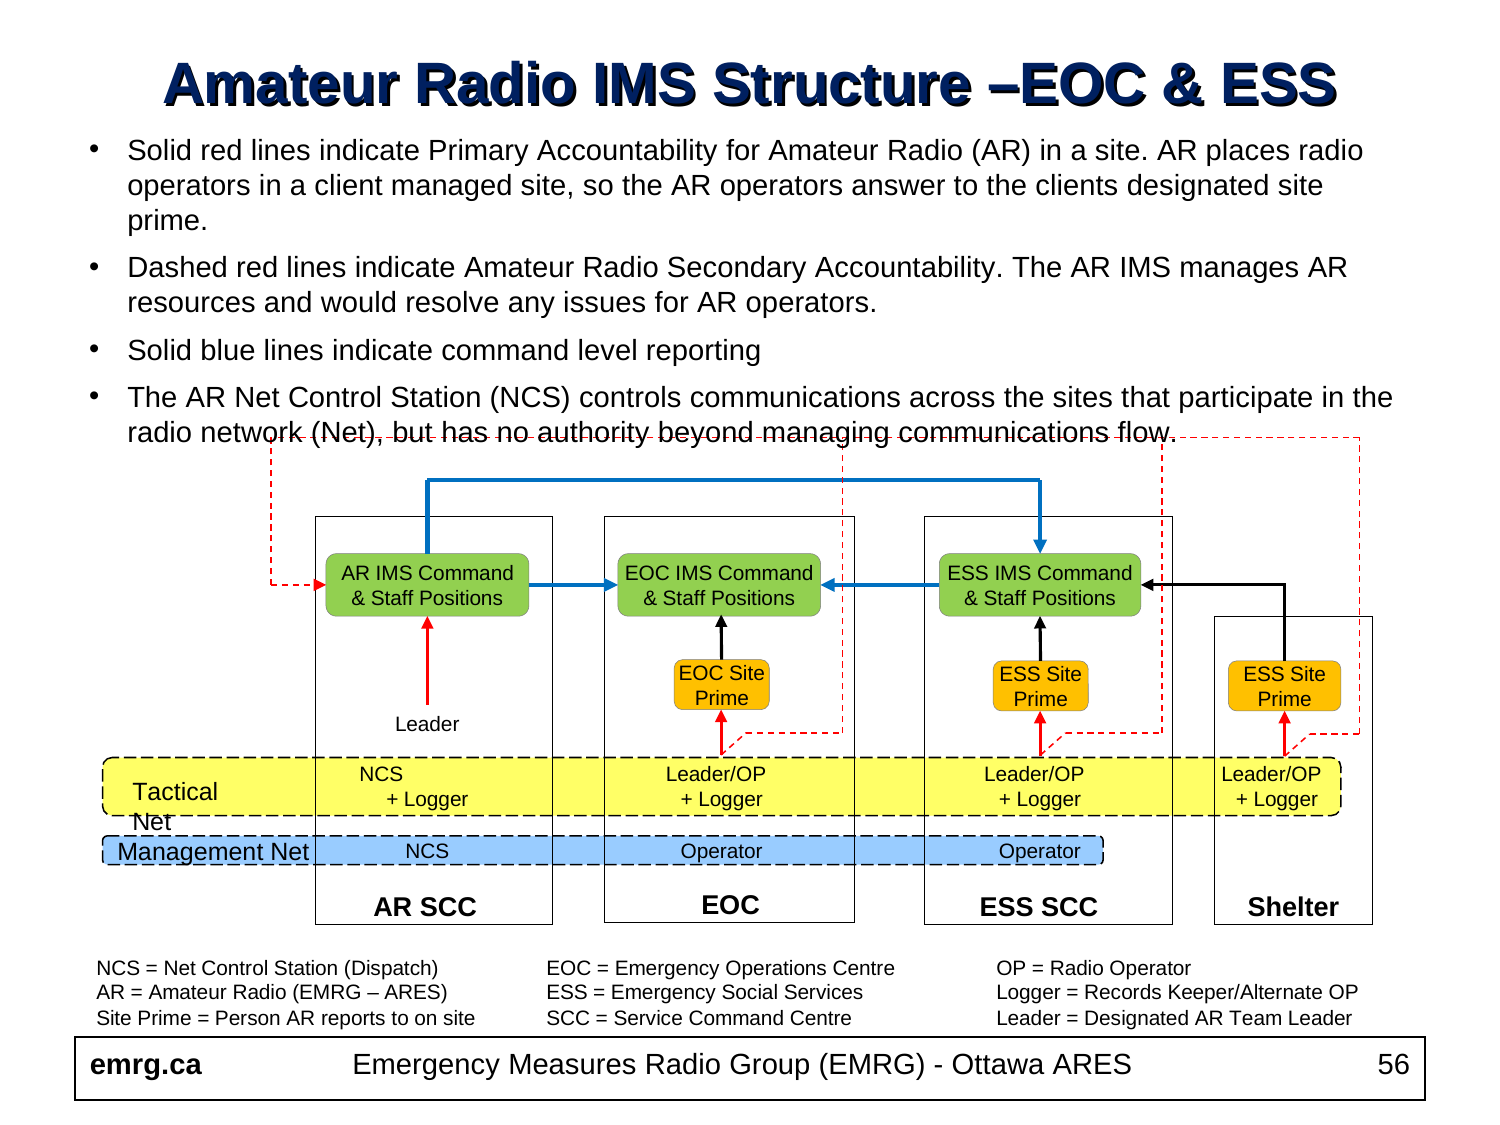

Amateur Radio IMS Structure –EOC & ESS
Solid red lines indicate Primary Accountability for Amateur Radio (AR) in a site. AR places radio operators in a client managed site, so the AR operators answer to the clients designated site prime.
Dashed red lines indicate Amateur Radio Secondary Accountability. The AR IMS manages AR resources and would resolve any issues for AR operators.
Solid blue lines indicate command level reporting
The AR Net Control Station (NCS) controls communications across the sites that participate in the radio network (Net), but has no authority beyond managing communications flow.
AR IMS Command
& Staff Positions
EOC IMS Command
& Staff Positions
ESS IMS Command & Staff Positions
EOC Site Prime
ESS Site Prime
ESS Site Prime
Leader
NCS + Logger
NCS
Leader/OP + Logger
Operator
Leader/OP + Logger
Operator
Leader/OP + Logger
Tactical Net
Management Net
EOC
AR SCC
ESS SCC
Shelter
NCS = Net Control Station (Dispatch)	EOC = Emergency Operations Centre	OP = Radio Operator
AR = Amateur Radio (EMRG – ARES)	ESS = Emergency Social Services	Logger = Records Keeper/Alternate OP
Site Prime = Person AR reports to on site	SCC = Service Command Centre	Leader = Designated AR Team Leader
Emergency Measures Radio Group (EMRG) - Ottawa ARES